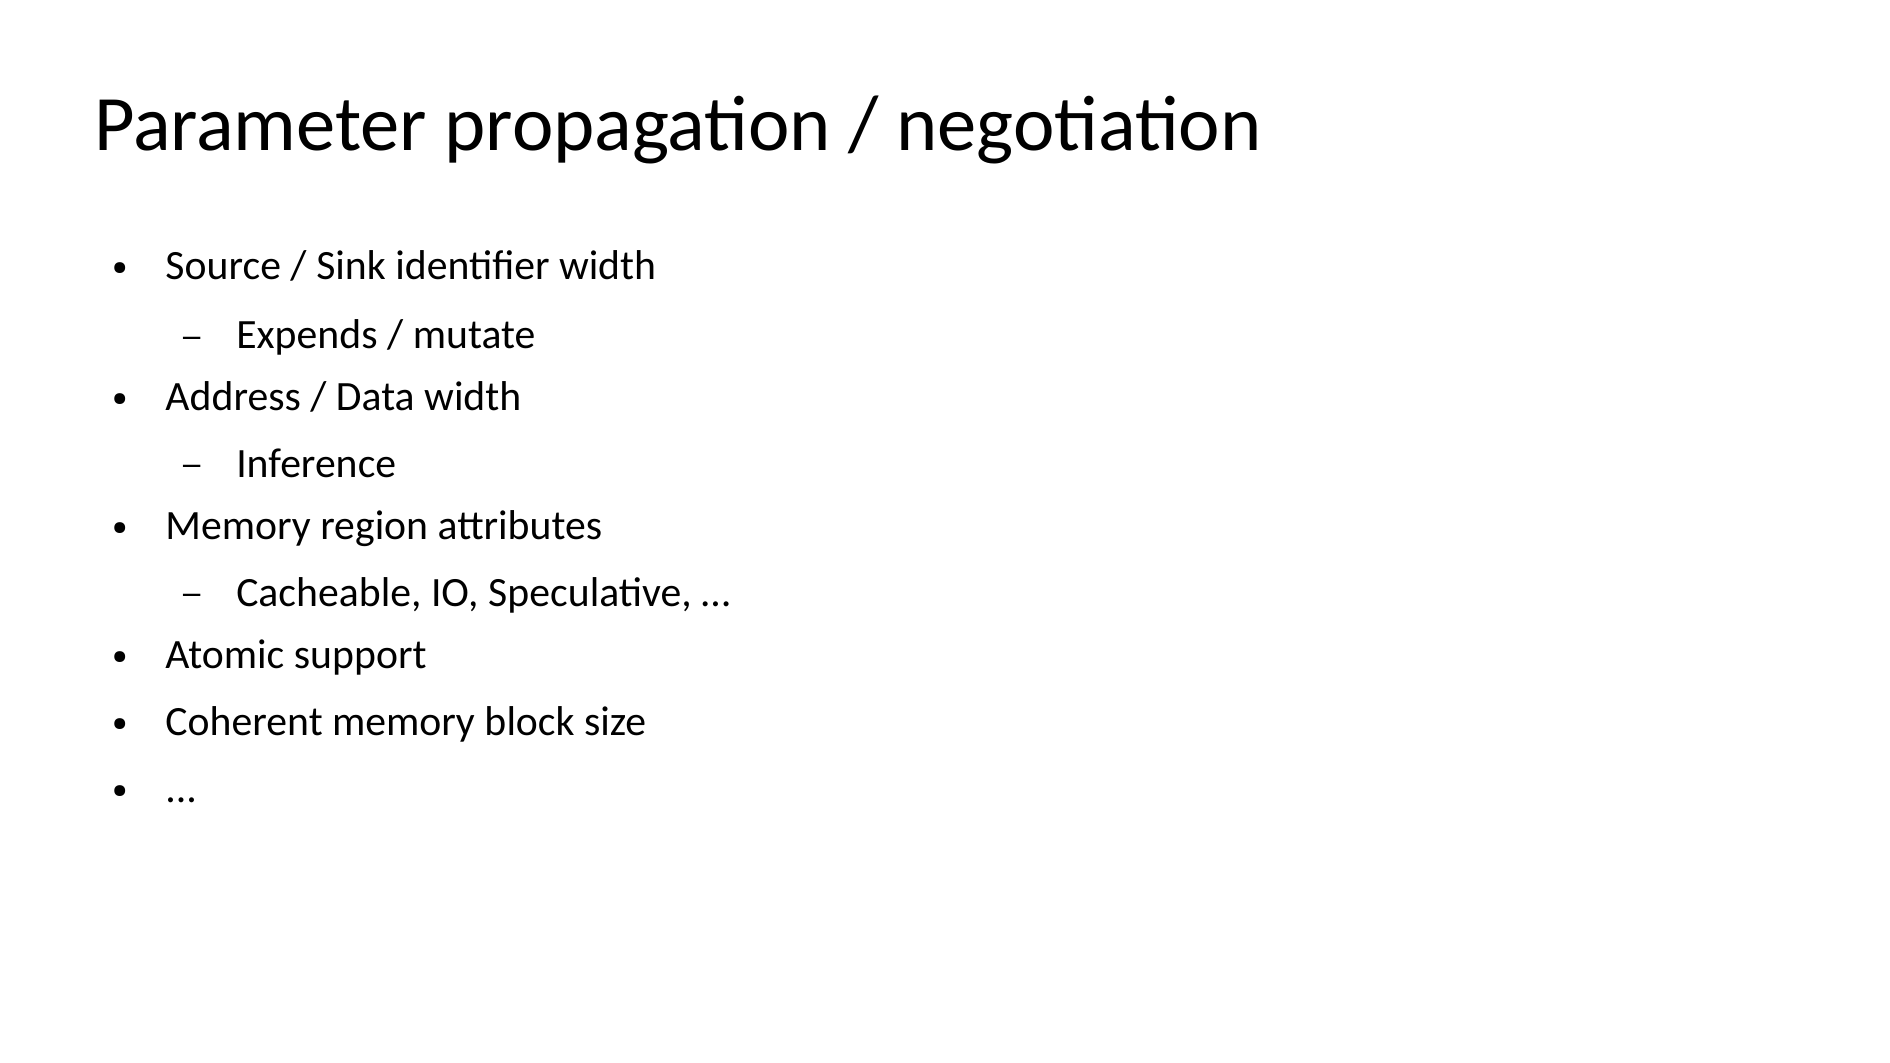

# Parameter propagation / negotiation
Source / Sink identifier width
Expends / mutate
Address / Data width
Inference
Memory region attributes
Cacheable, IO, Speculative, …
Atomic support
Coherent memory block size
...